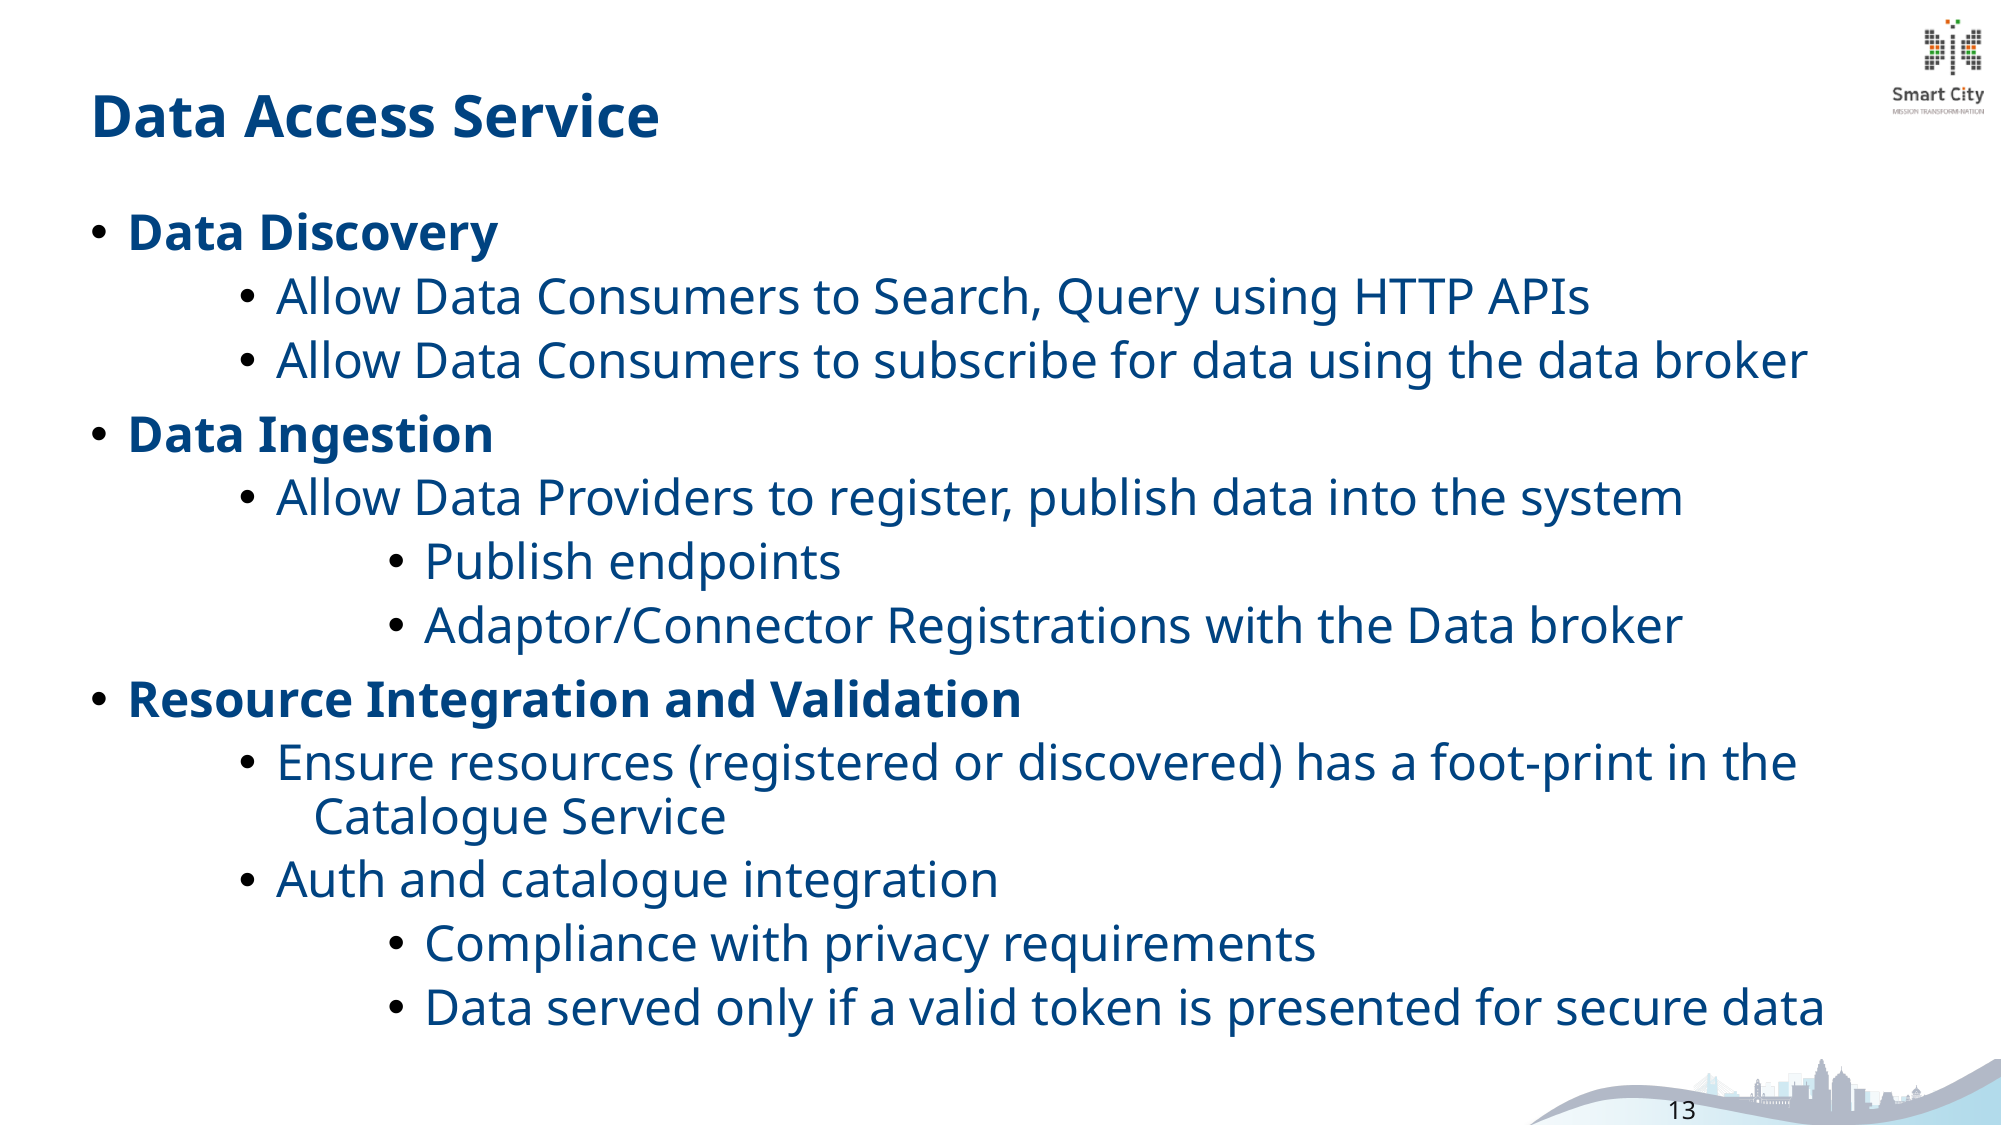

# Data Access Service
Data Discovery
Allow Data Consumers to Search, Query using HTTP APIs
Allow Data Consumers to subscribe for data using the data broker
Data Ingestion
Allow Data Providers to register, publish data into the system
Publish endpoints
Adaptor/Connector Registrations with the Data broker
Resource Integration and Validation
Ensure resources (registered or discovered) has a foot-print in the Catalogue Service
Auth and catalogue integration
Compliance with privacy requirements
Data served only if a valid token is presented for secure data